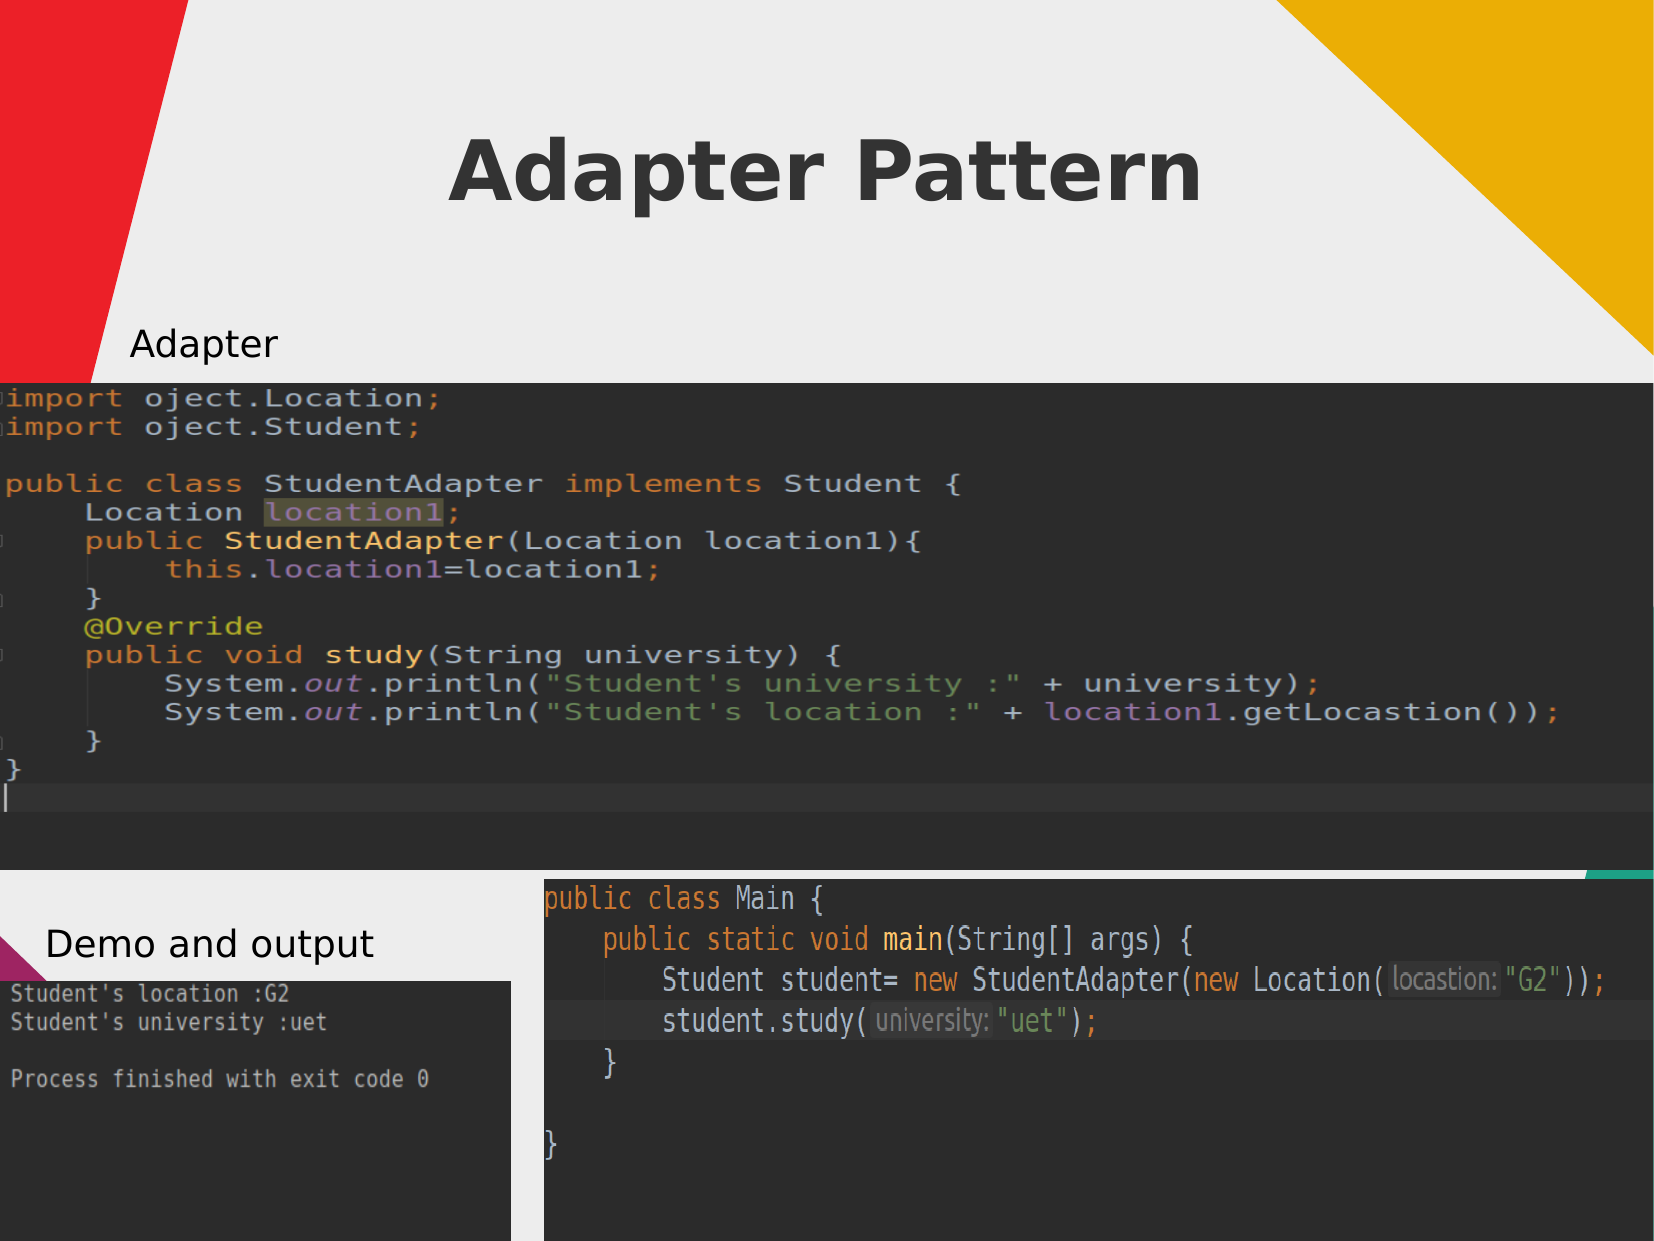

# Adapter Pattern
Adapter
Demo and output
31